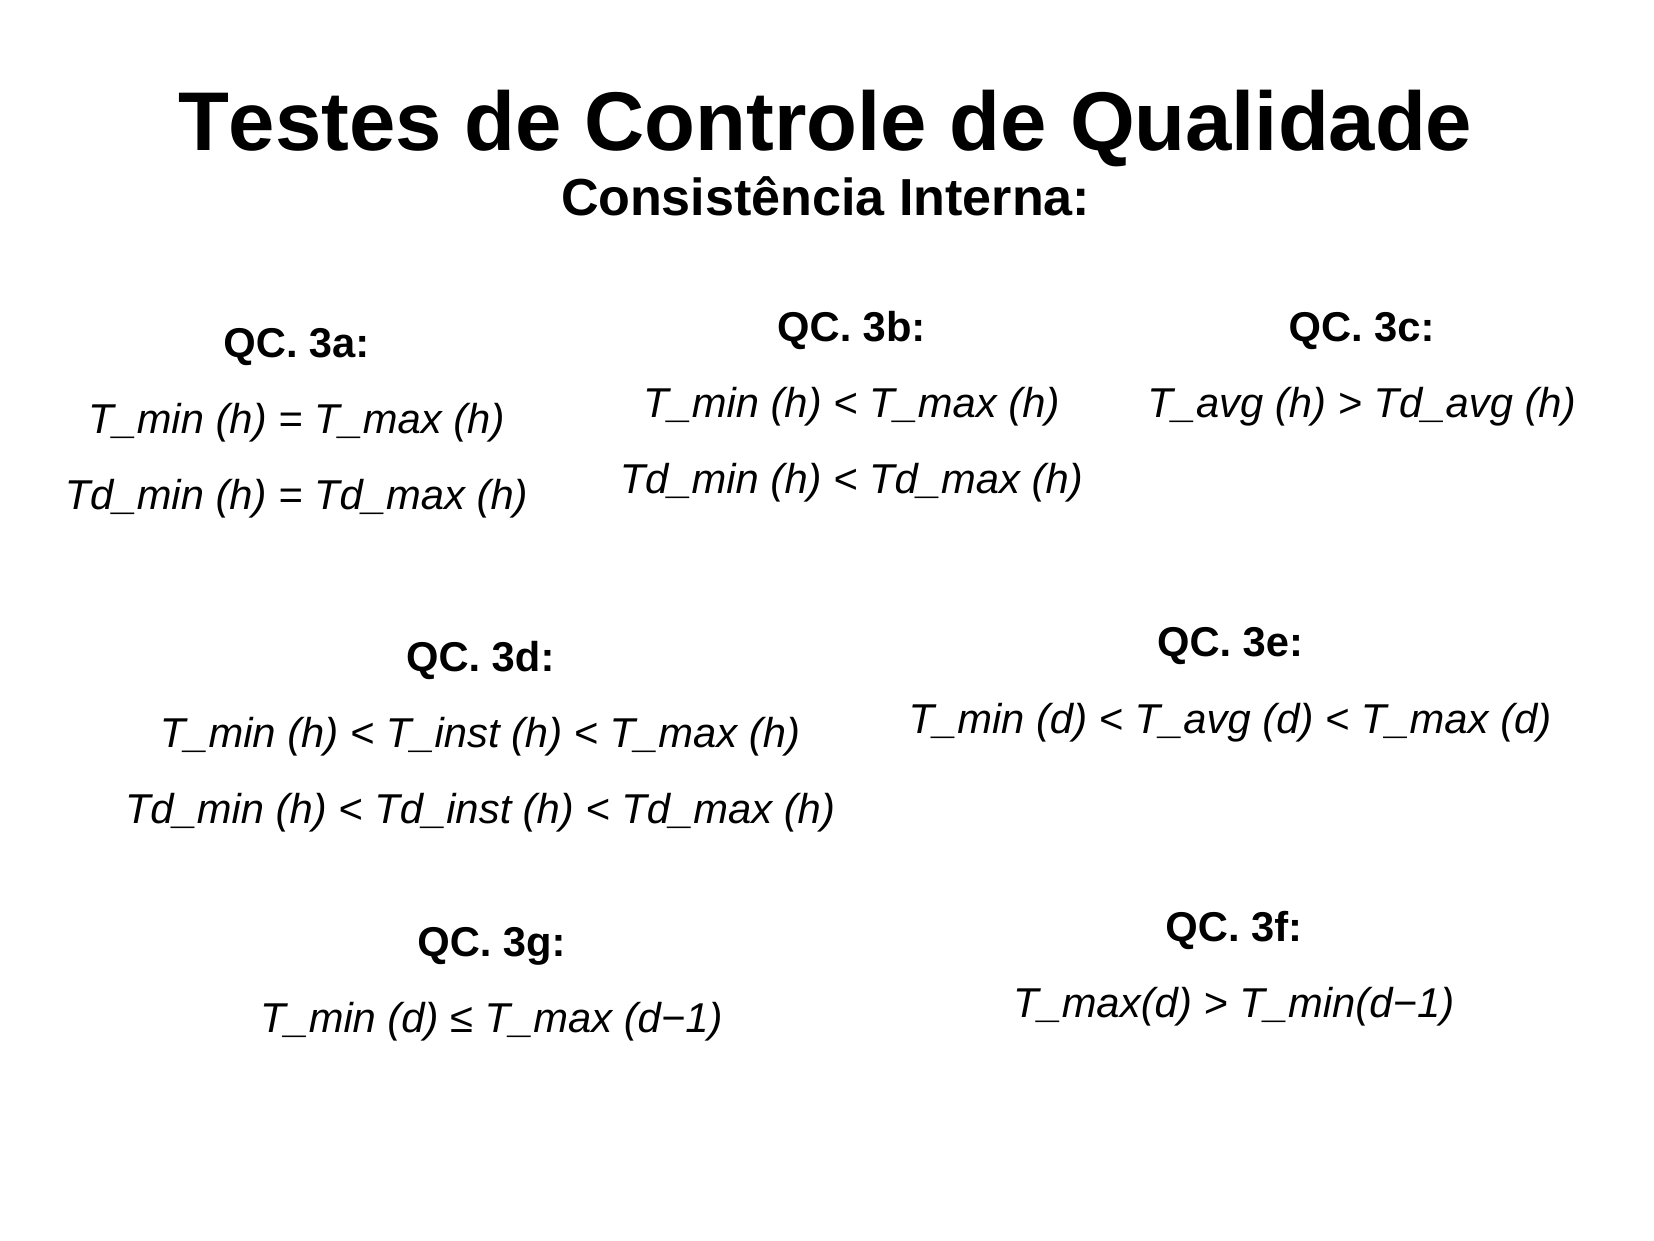

# Testes de Controle de Qualidade Consistência Interna:
QC. 3b:
T_min (h) < T_max (h)
Td_min (h) < Td_max (h)
QC. 3c:
T_avg (h) > Td_avg (h)
QC. 3a:
T_min (h) = T_max (h)
Td_min (h) = Td_max (h)
QC. 3e:
T_min (d) < T_avg (d) < T_max (d)
QC. 3d:
T_min (h) < T_inst (h) < T_max (h)
Td_min (h) < Td_inst (h) < Td_max (h)
QC. 3f:
T_max(d) > T_min(d−1)
QC. 3g:
T_min (d) ≤ T_max (d−1)